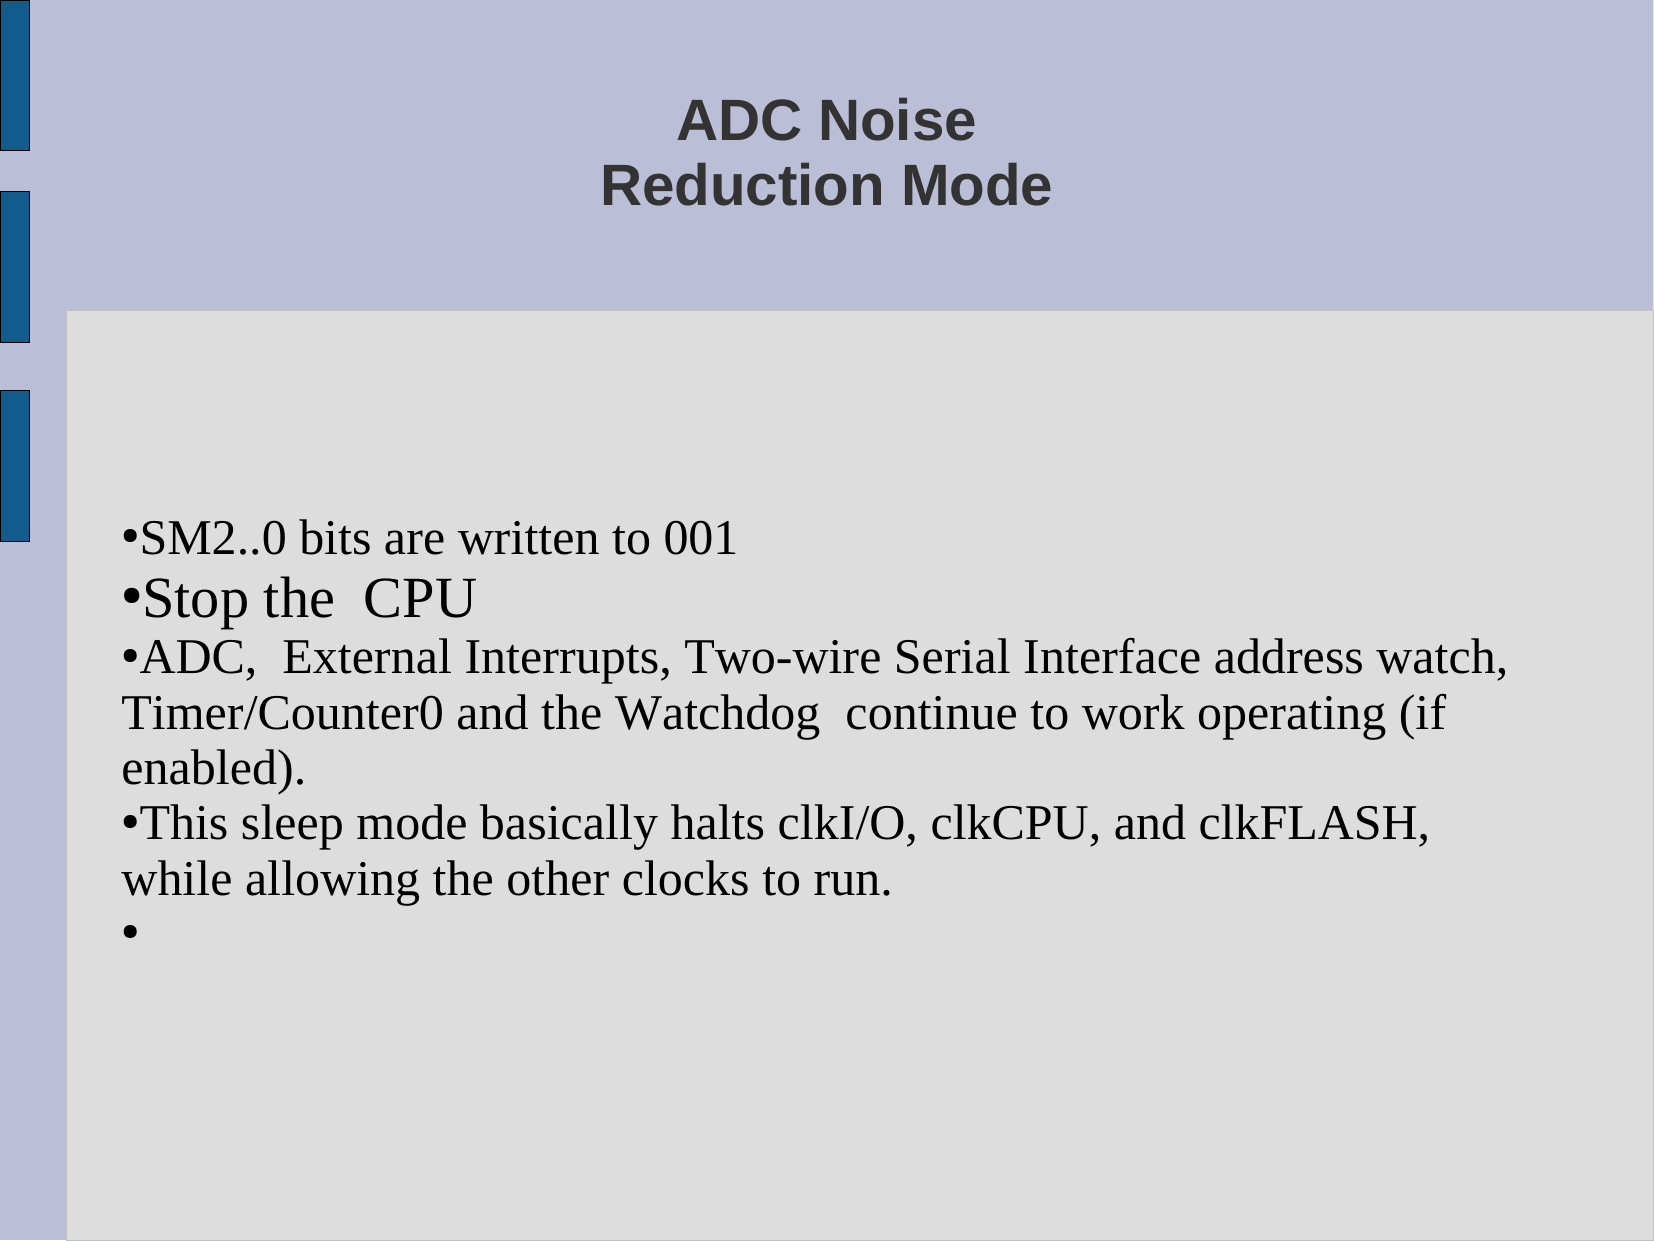

# ADC Noise Reduction Mode
SM2..0 bits are written to 001
Stop the CPU
ADC, External Interrupts, Two-wire Serial Interface address watch, Timer/Counter0 and the Watchdog continue to work operating (if enabled).
This sleep mode basically halts clkI/O, clkCPU, and clkFLASH, while allowing the other clocks to run.